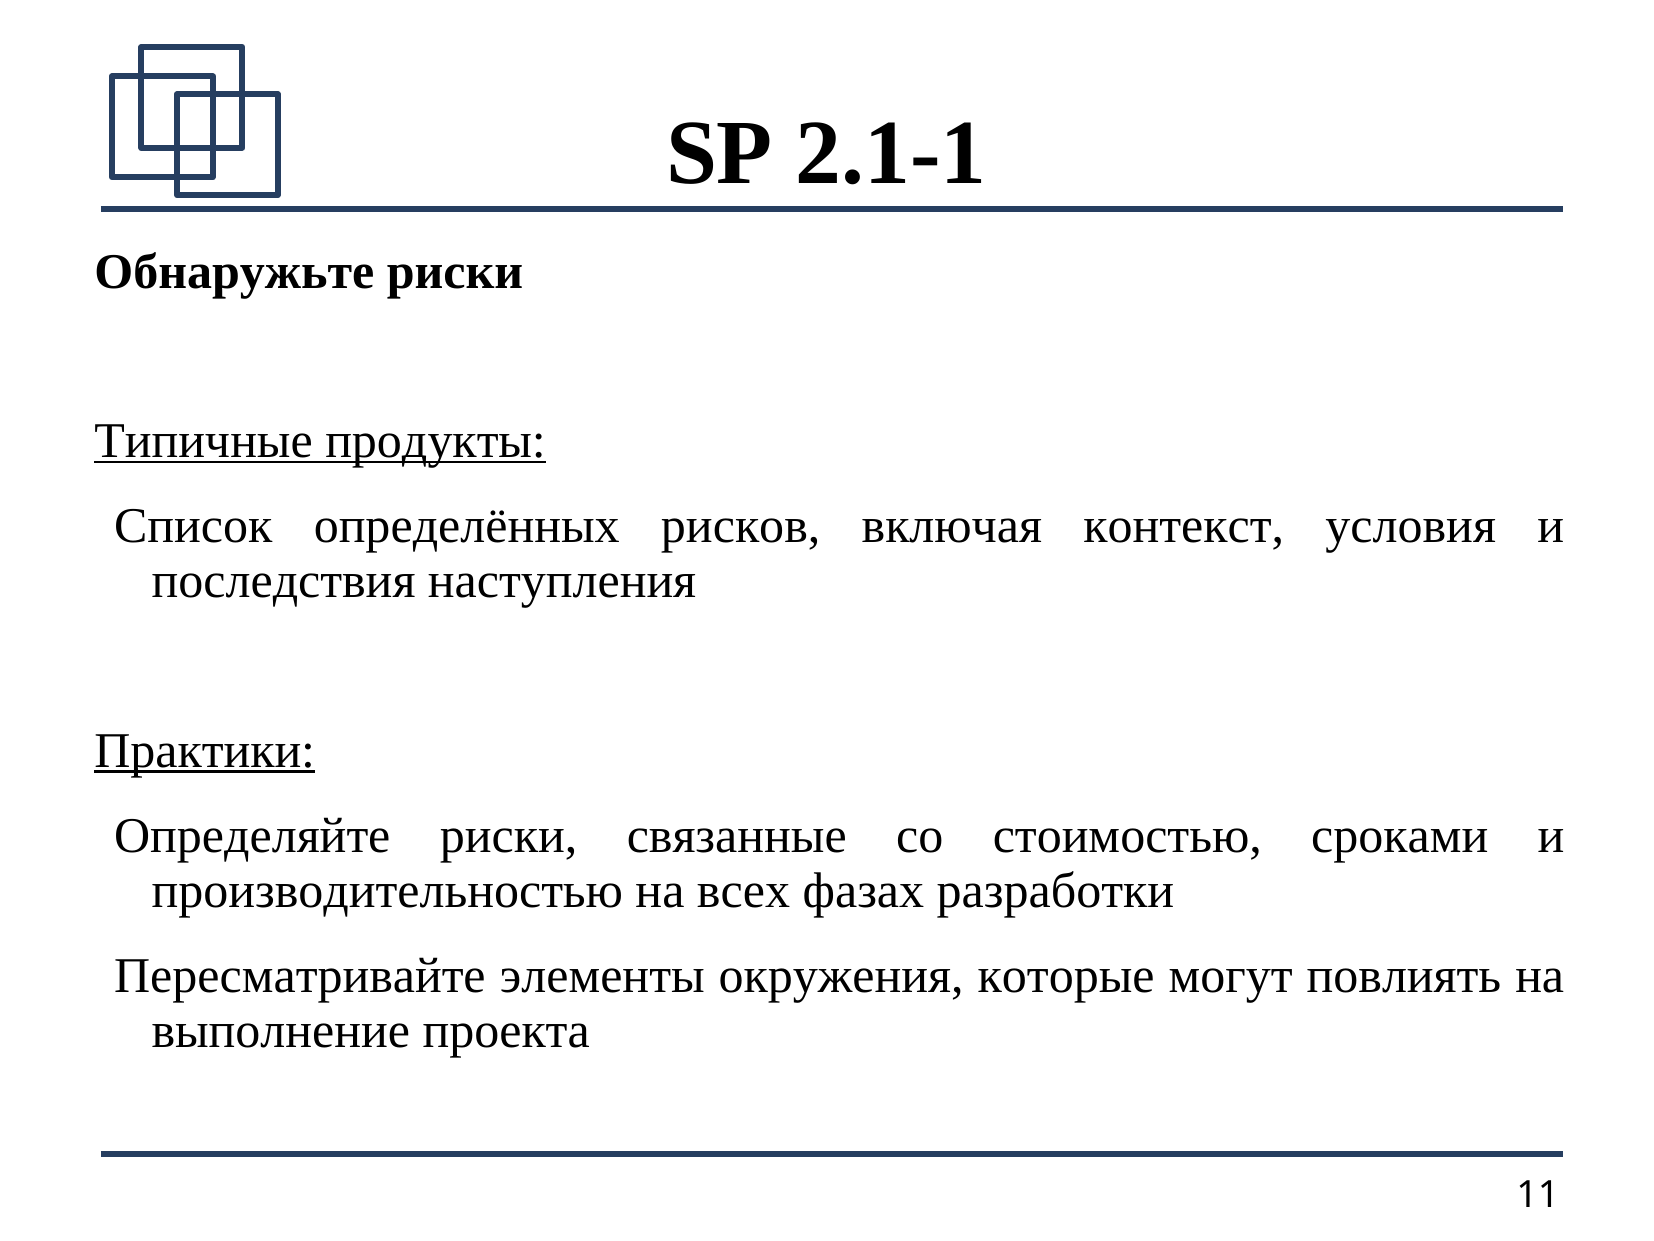

# SP 2.1-1
Обнаружьте риски
Типичные продукты:
Список определённых рисков, включая контекст, условия и последствия наступления
Практики:
Определяйте риски, связанные со стоимостью, сроками и производительностью на всех фазах разработки
Пересматривайте элементы окружения, которые могут повлиять на выполнение проекта